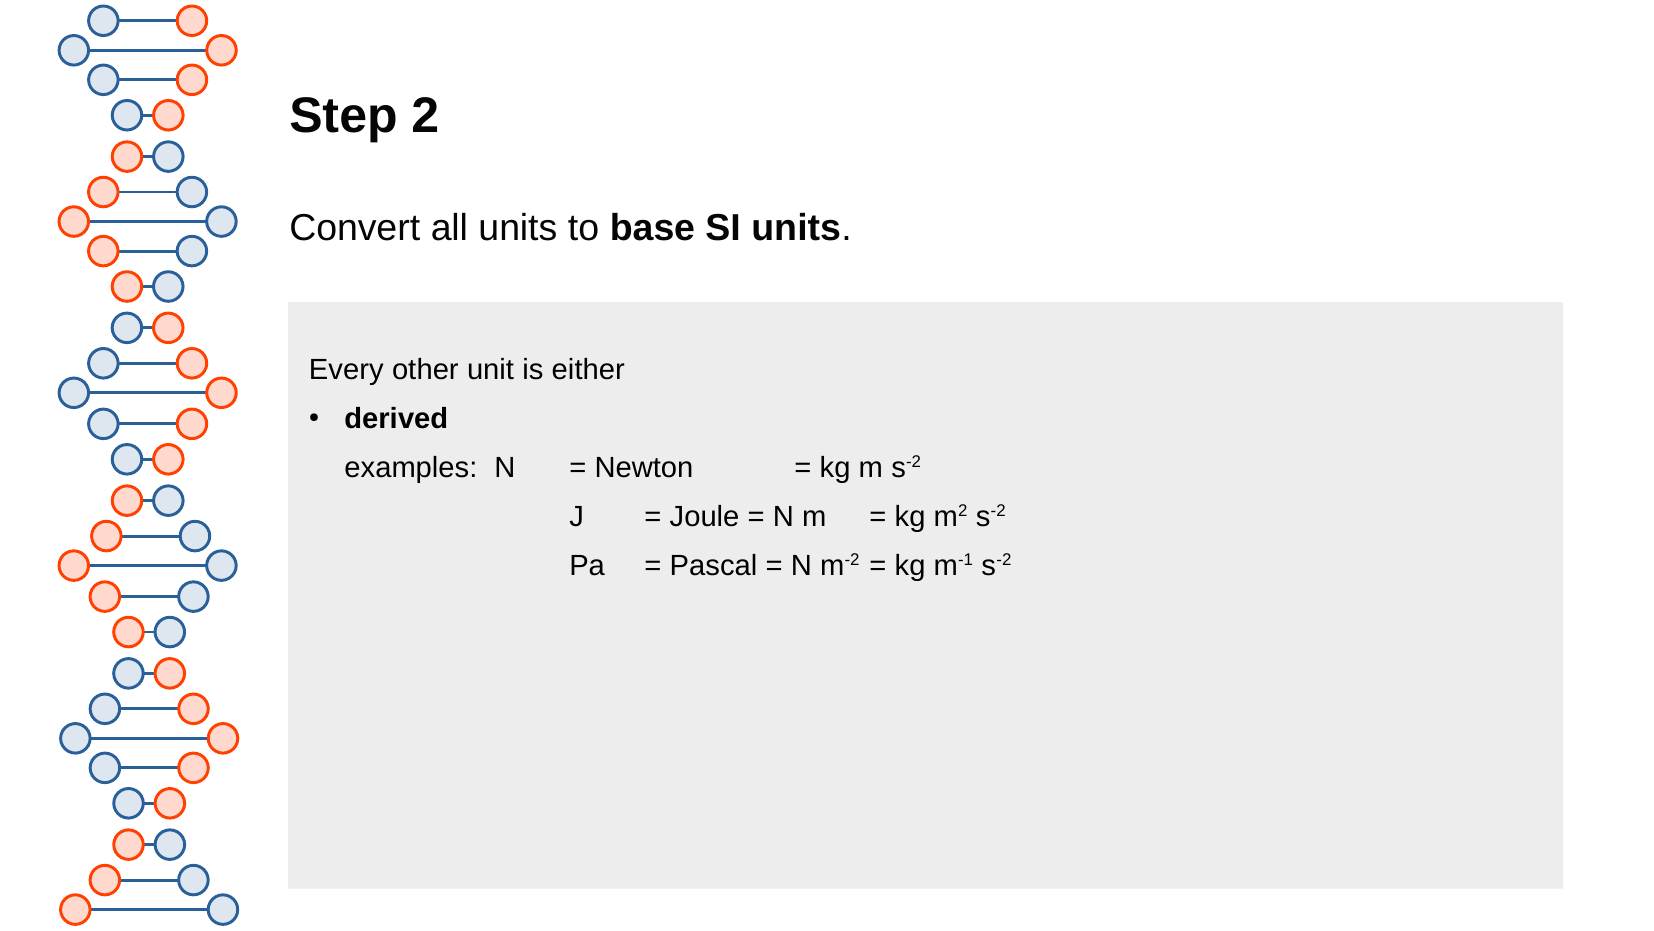

# Step 2
Convert all units to base SI units.
Every other unit is either
derived
examples: 	N 	= Newton 		= kg m s-2
			J 	= Joule = N m 	= kg m2 s-2
			Pa 	= Pascal = N m-2 	= kg m-1 s-2